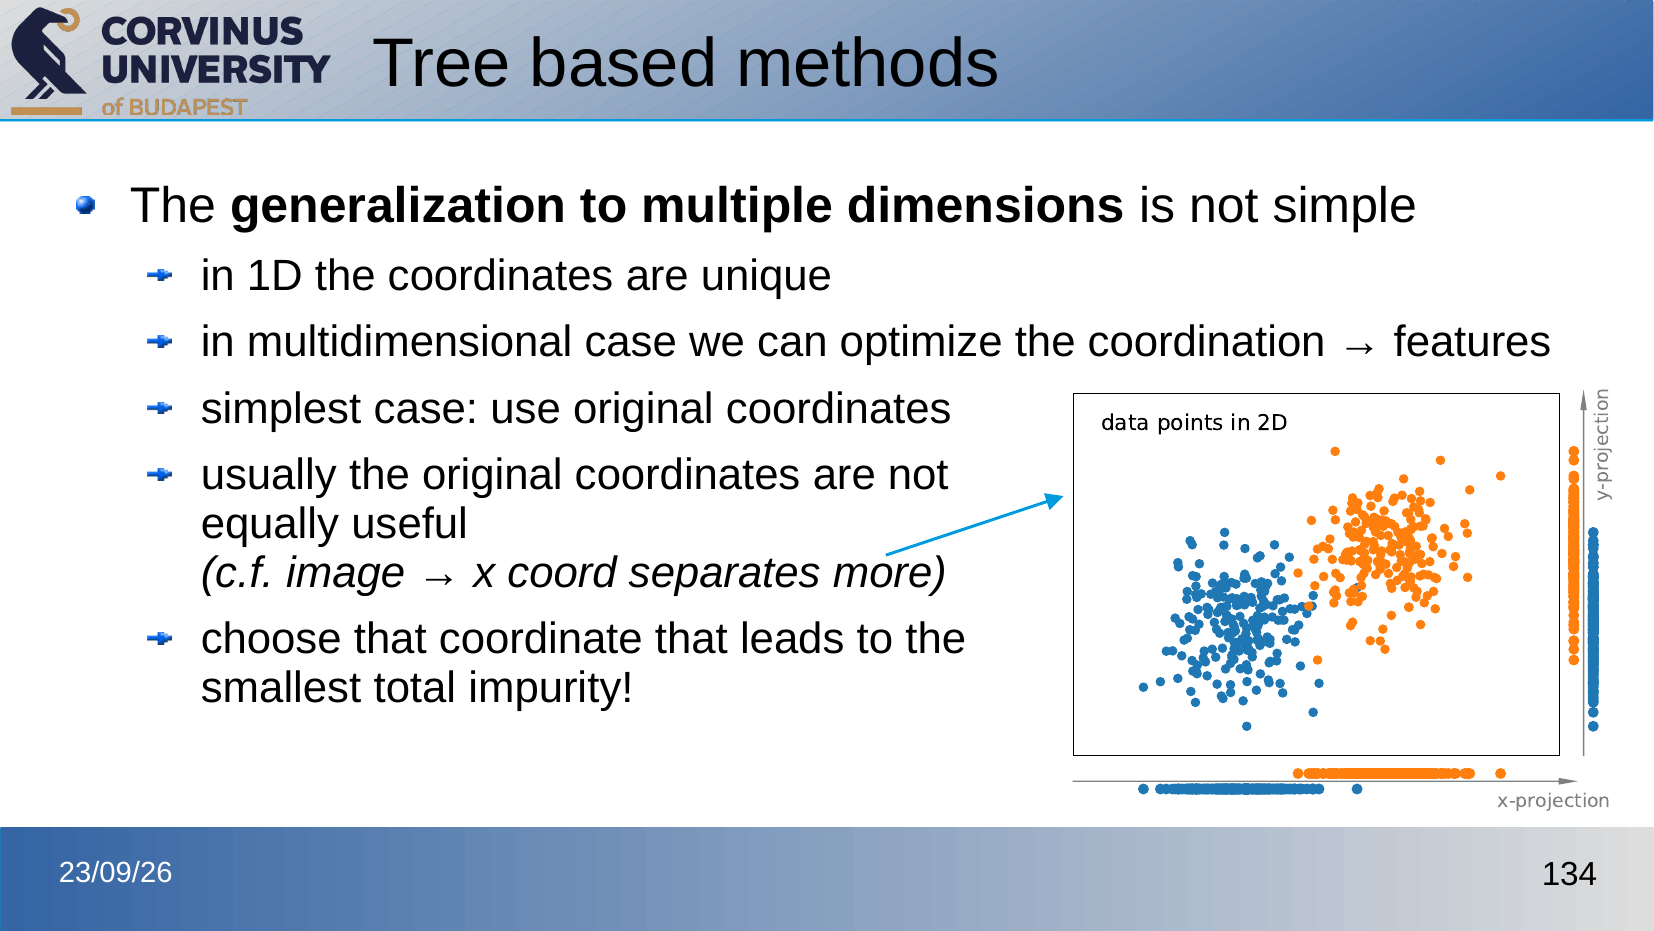

# Tree based methods
The generalization to multiple dimensions is not simple
in 1D the coordinates are unique
in multidimensional case we can optimize the coordination → features
simplest case: use original coordinates
usually the original coordinates are not
equally useful
(c.f. image → x coord separates more)
choose that coordinate that leads to the
smallest total impurity!